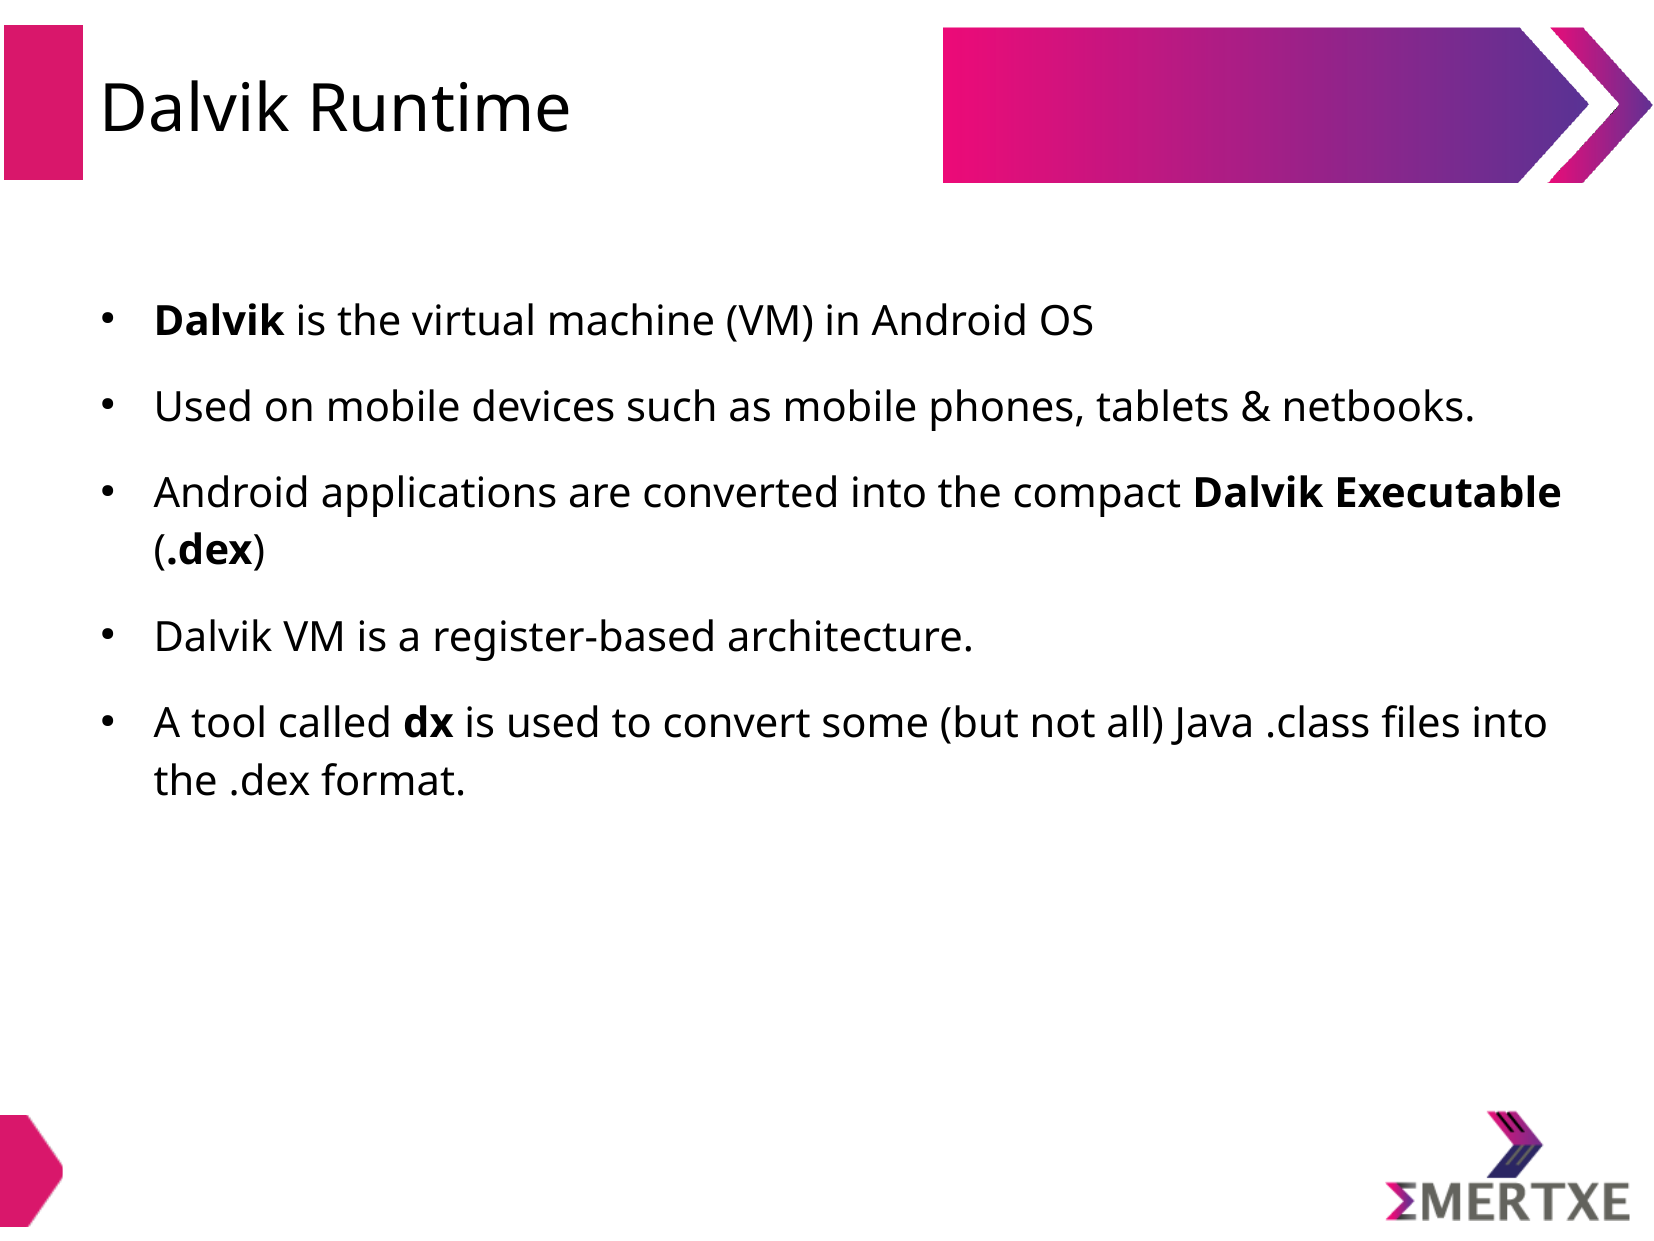

# Dalvik Runtime
Dalvik is the virtual machine (VM) in Android OS
Used on mobile devices such as mobile phones, tablets & netbooks.
Android applications are converted into the compact Dalvik Executable (.dex)
Dalvik VM is a register-based architecture.
A tool called dx is used to convert some (but not all) Java .class files into the .dex format.